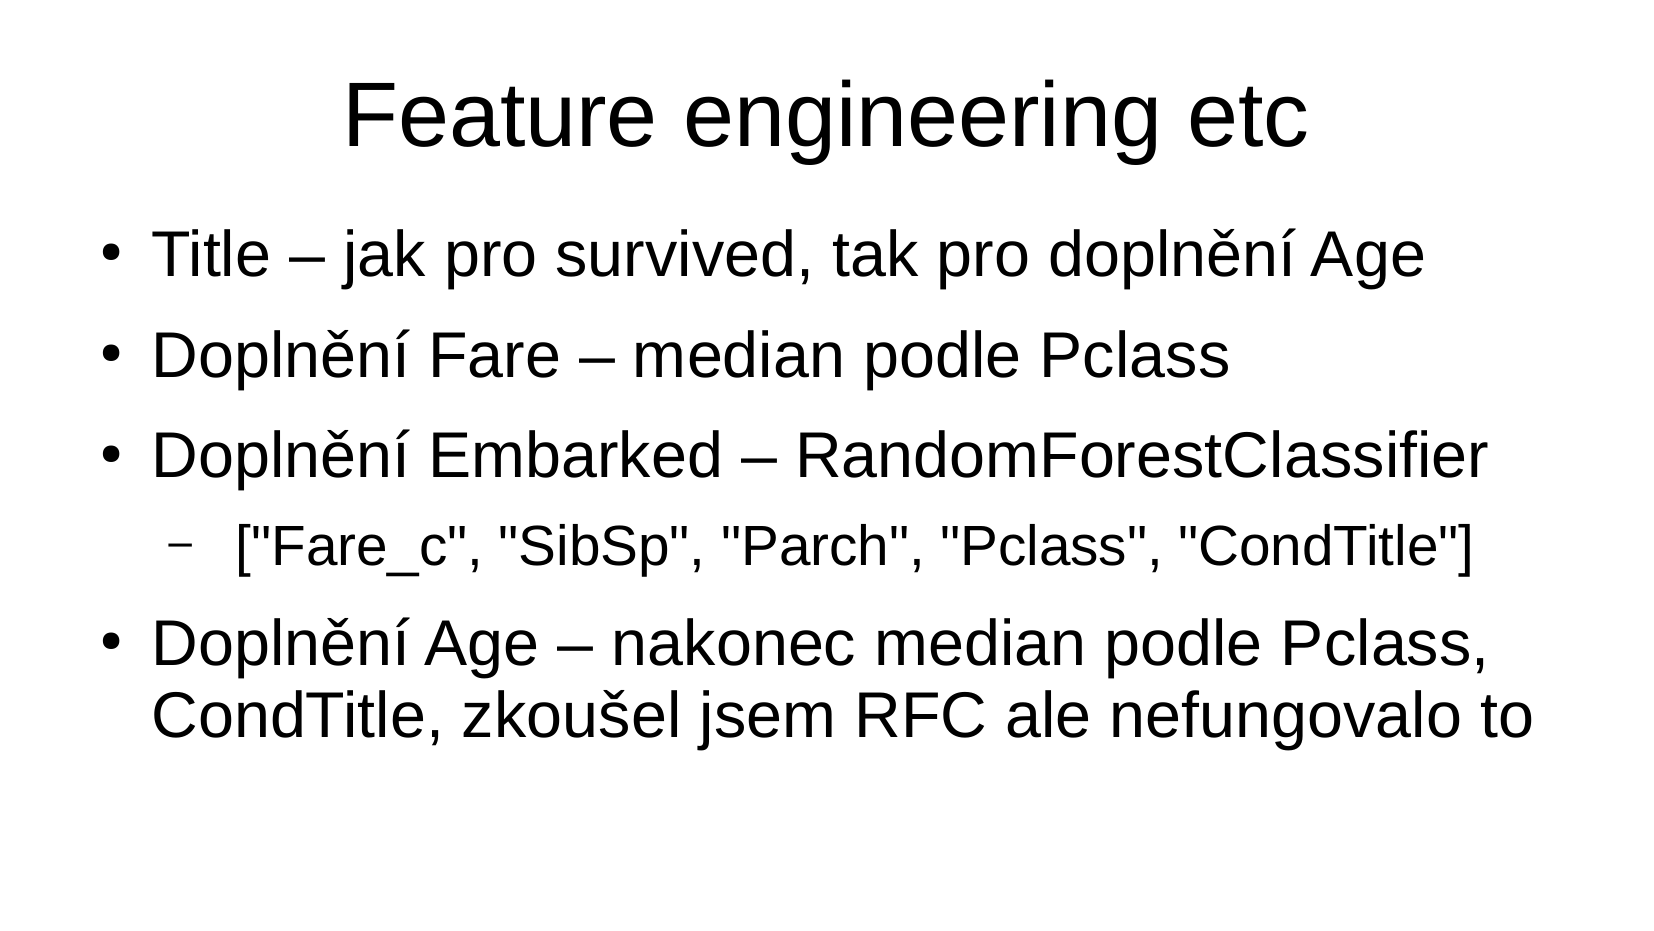

# Feature engineering etc
Title – jak pro survived, tak pro doplnění Age
Doplnění Fare – median podle Pclass
Doplnění Embarked – RandomForestClassifier
 ["Fare_c", "SibSp", "Parch", "Pclass", "CondTitle"]
Doplnění Age – nakonec median podle Pclass, CondTitle, zkoušel jsem RFC ale nefungovalo to